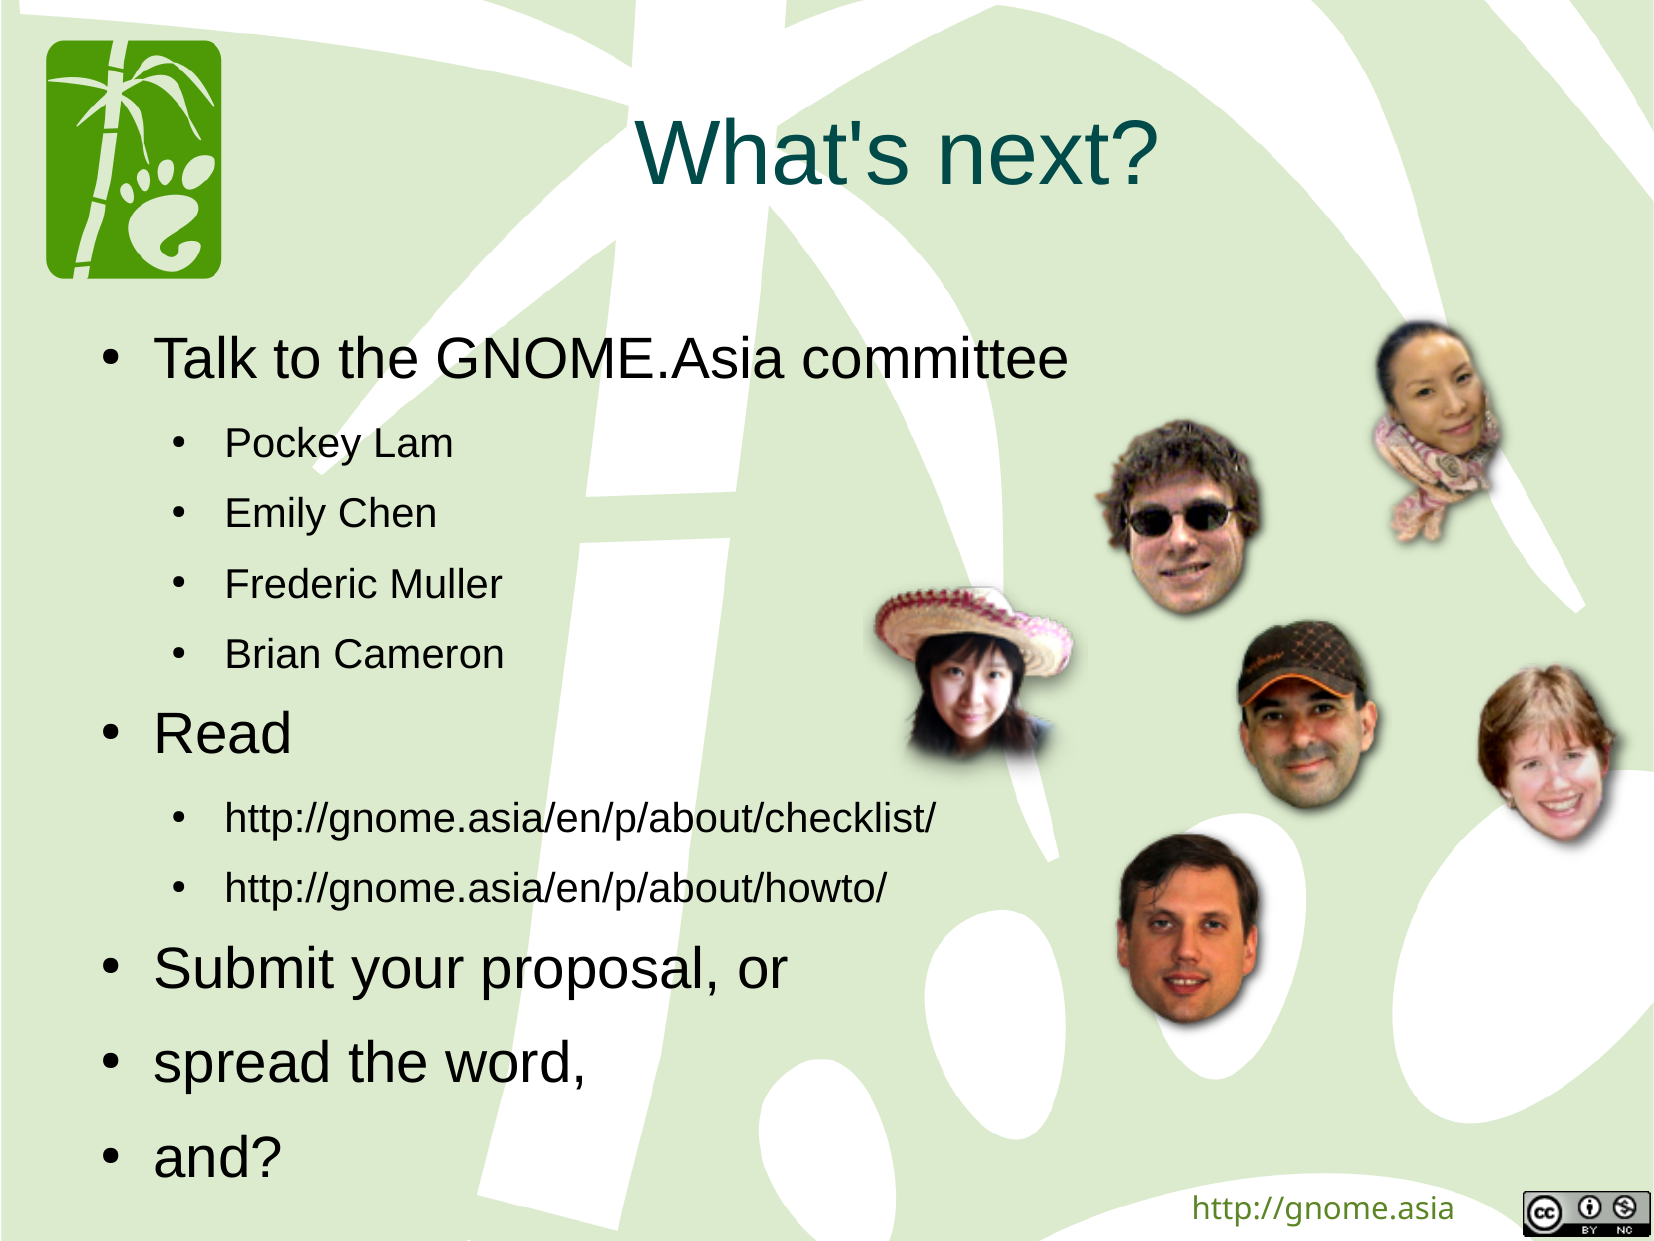

# What's next?
Talk to the GNOME.Asia committee
Pockey Lam
Emily Chen
Frederic Muller
Brian Cameron
Read
http://gnome.asia/en/p/about/checklist/
http://gnome.asia/en/p/about/howto/
Submit your proposal, or
spread the word,
and?